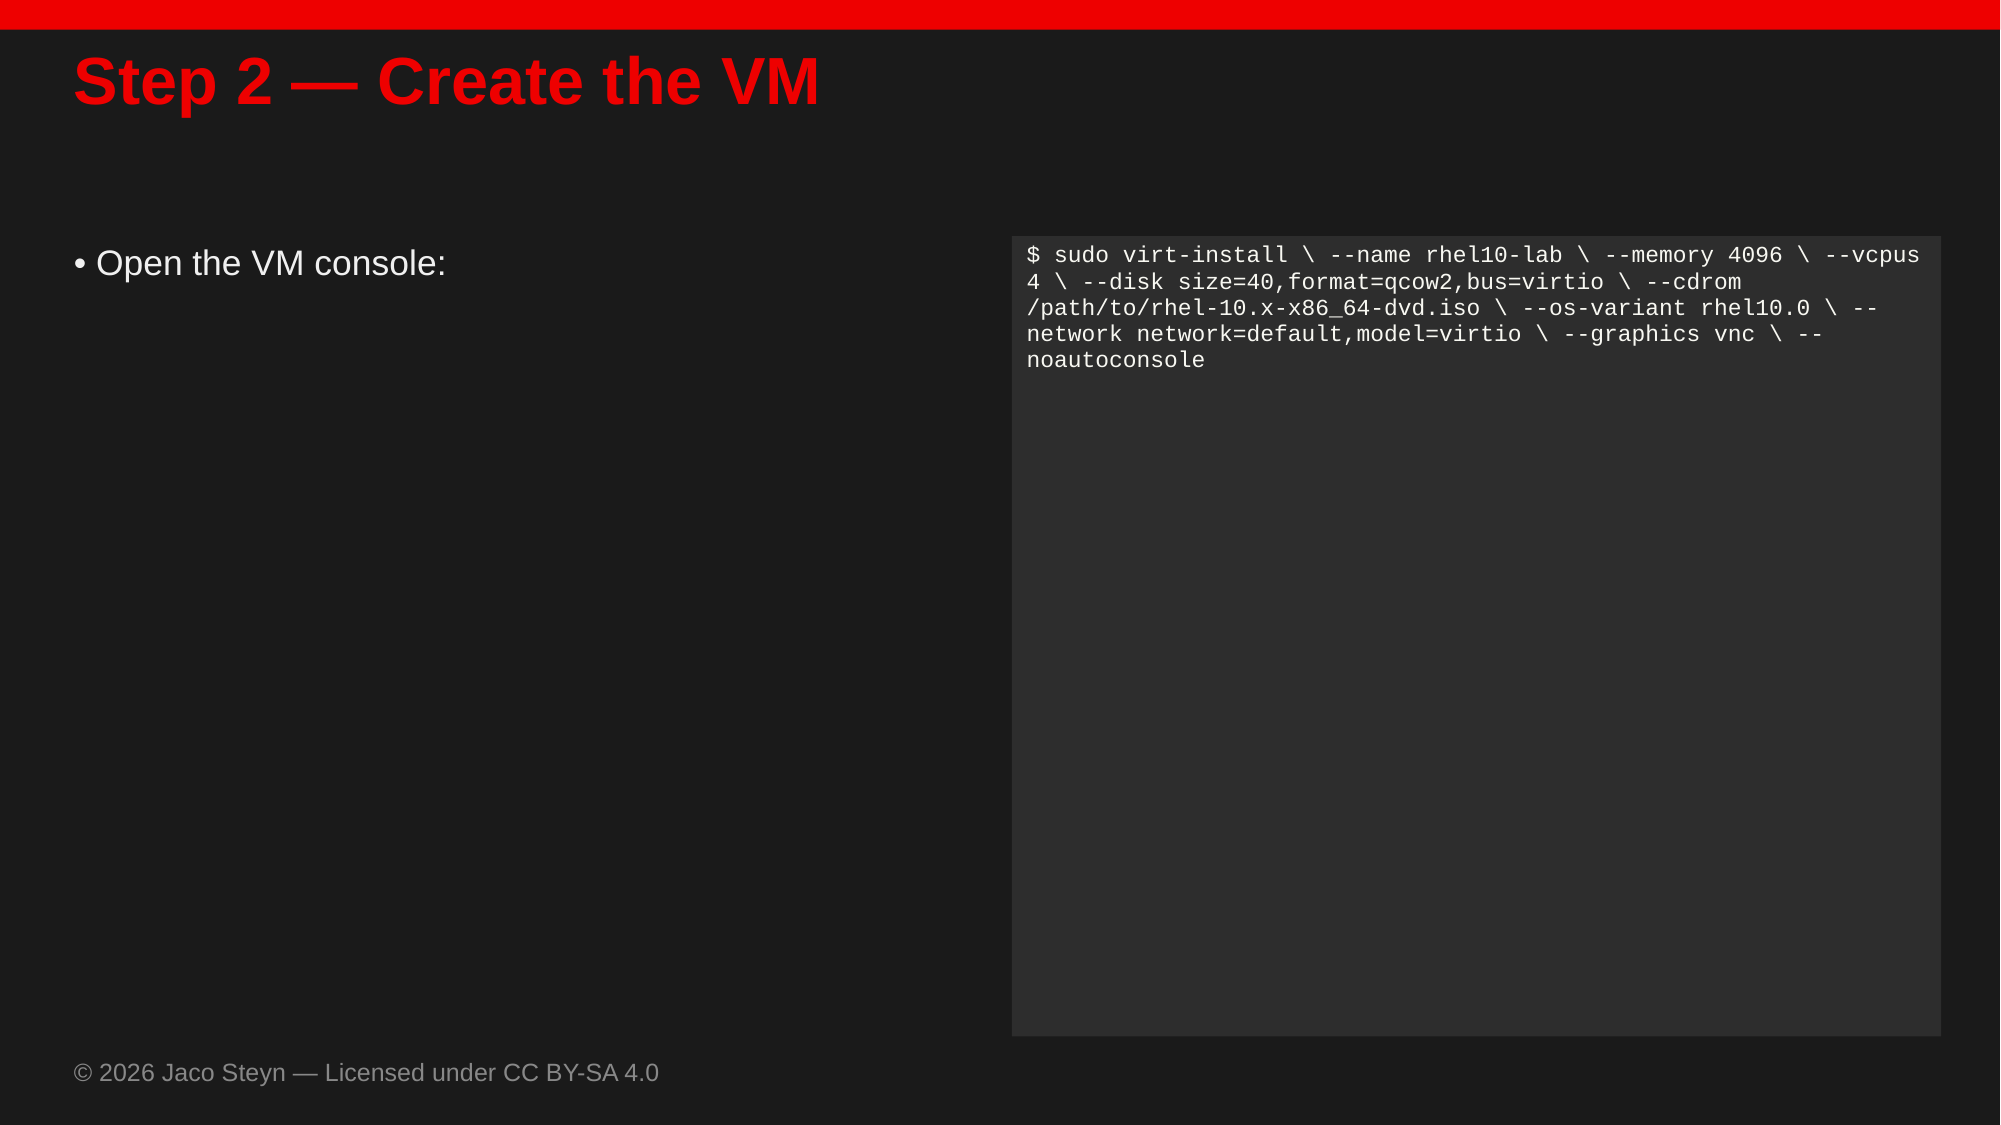

Step 2 — Create the VM
• Open the VM console:
$ sudo virt-install \ --name rhel10-lab \ --memory 4096 \ --vcpus 4 \ --disk size=40,format=qcow2,bus=virtio \ --cdrom /path/to/rhel-10.x-x86_64-dvd.iso \ --os-variant rhel10.0 \ --network network=default,model=virtio \ --graphics vnc \ --noautoconsole
© 2026 Jaco Steyn — Licensed under CC BY-SA 4.0